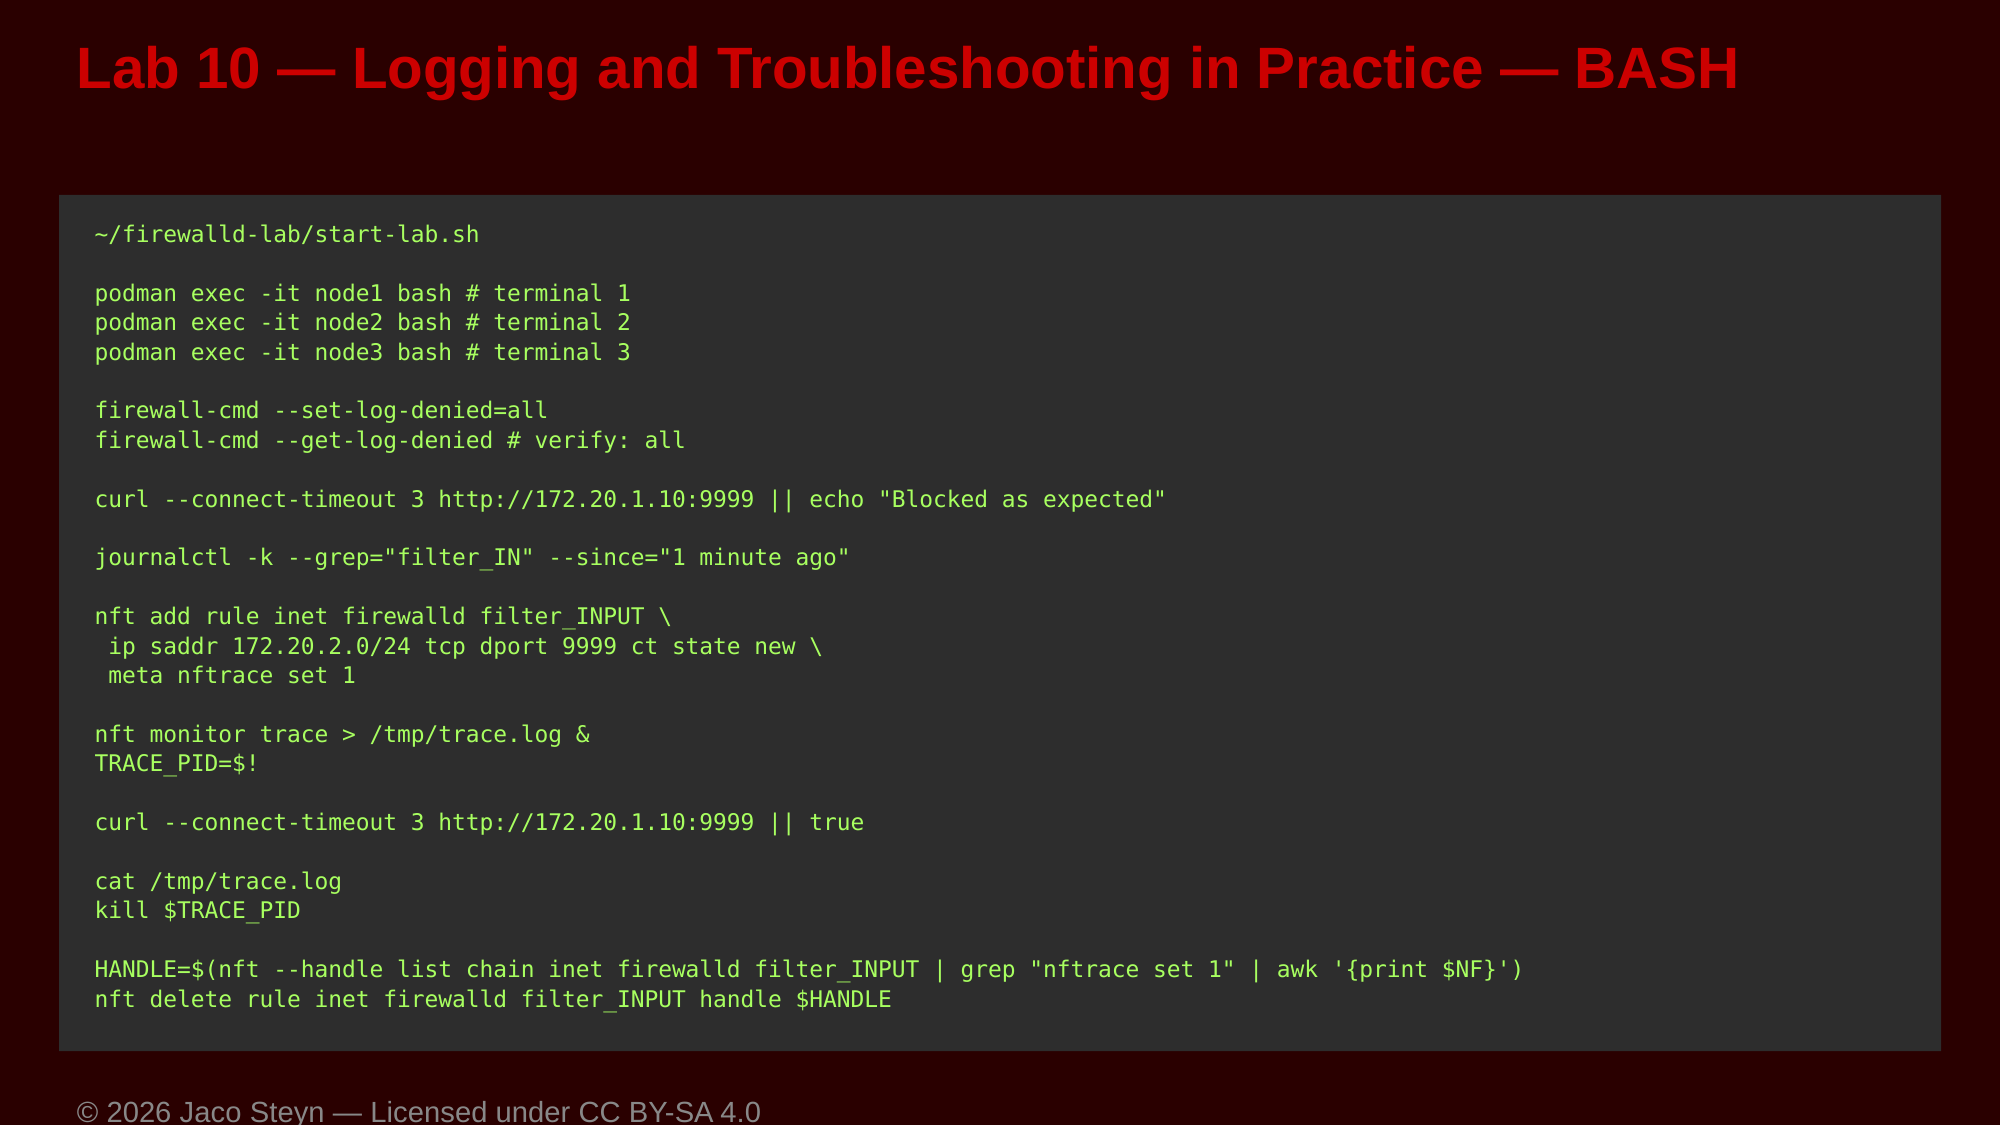

Lab 10 — Logging and Troubleshooting in Practice — BASH
~/firewalld-lab/start-lab.sh
podman exec -it node1 bash # terminal 1
podman exec -it node2 bash # terminal 2
podman exec -it node3 bash # terminal 3
firewall-cmd --set-log-denied=all
firewall-cmd --get-log-denied # verify: all
curl --connect-timeout 3 http://172.20.1.10:9999 || echo "Blocked as expected"
journalctl -k --grep="filter_IN" --since="1 minute ago"
nft add rule inet firewalld filter_INPUT \
 ip saddr 172.20.2.0/24 tcp dport 9999 ct state new \
 meta nftrace set 1
nft monitor trace > /tmp/trace.log &
TRACE_PID=$!
curl --connect-timeout 3 http://172.20.1.10:9999 || true
cat /tmp/trace.log
kill $TRACE_PID
HANDLE=$(nft --handle list chain inet firewalld filter_INPUT | grep "nftrace set 1" | awk '{print $NF}')
nft delete rule inet firewalld filter_INPUT handle $HANDLE
© 2026 Jaco Steyn — Licensed under CC BY-SA 4.0